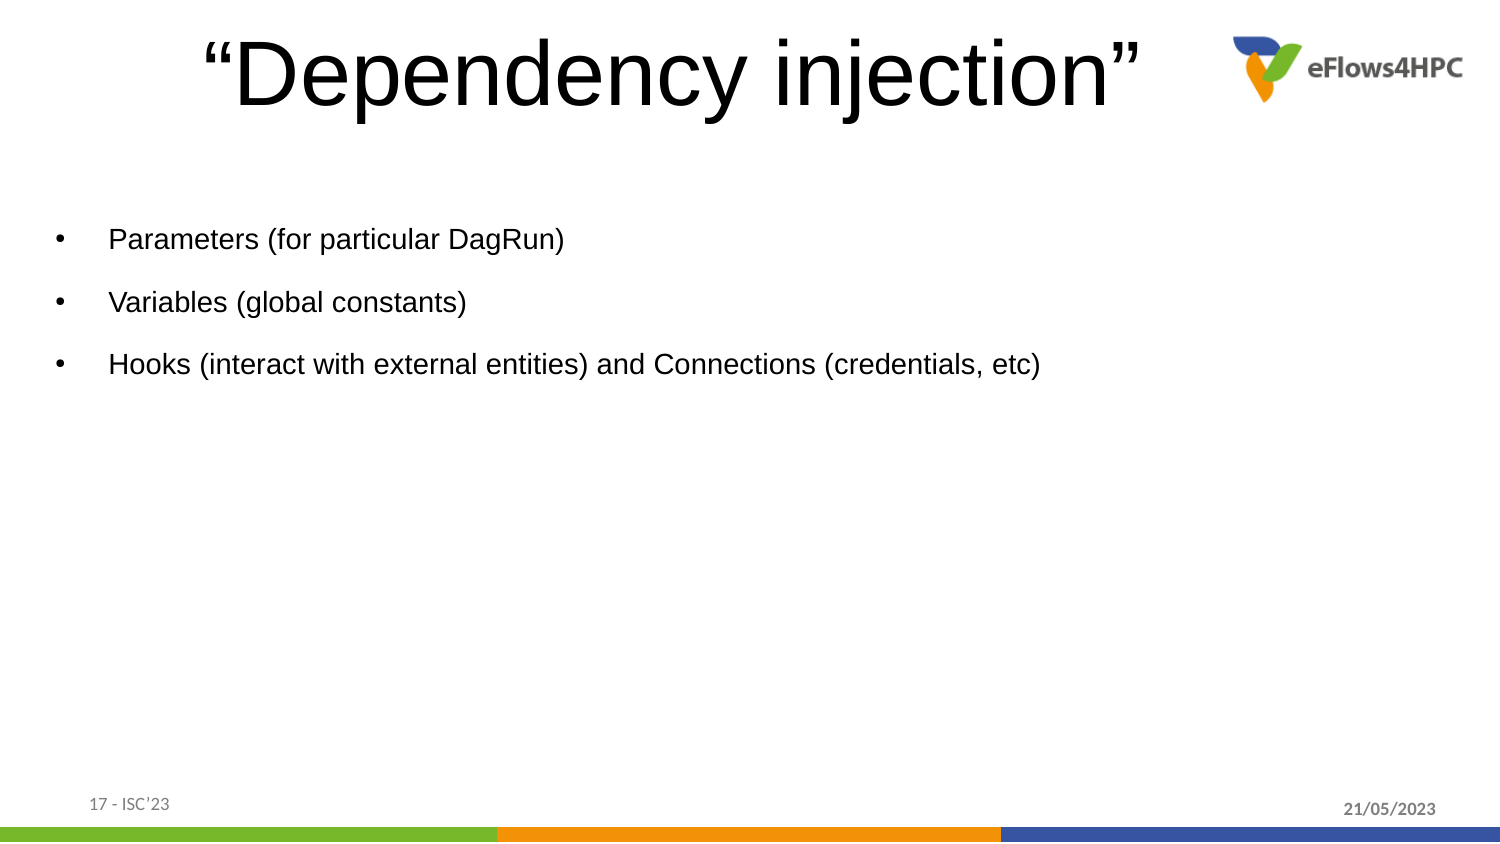

# “Dependency injection”
Parameters (for particular DagRun)
Variables (global constants)
Hooks (interact with external entities) and Connections (credentials, etc)